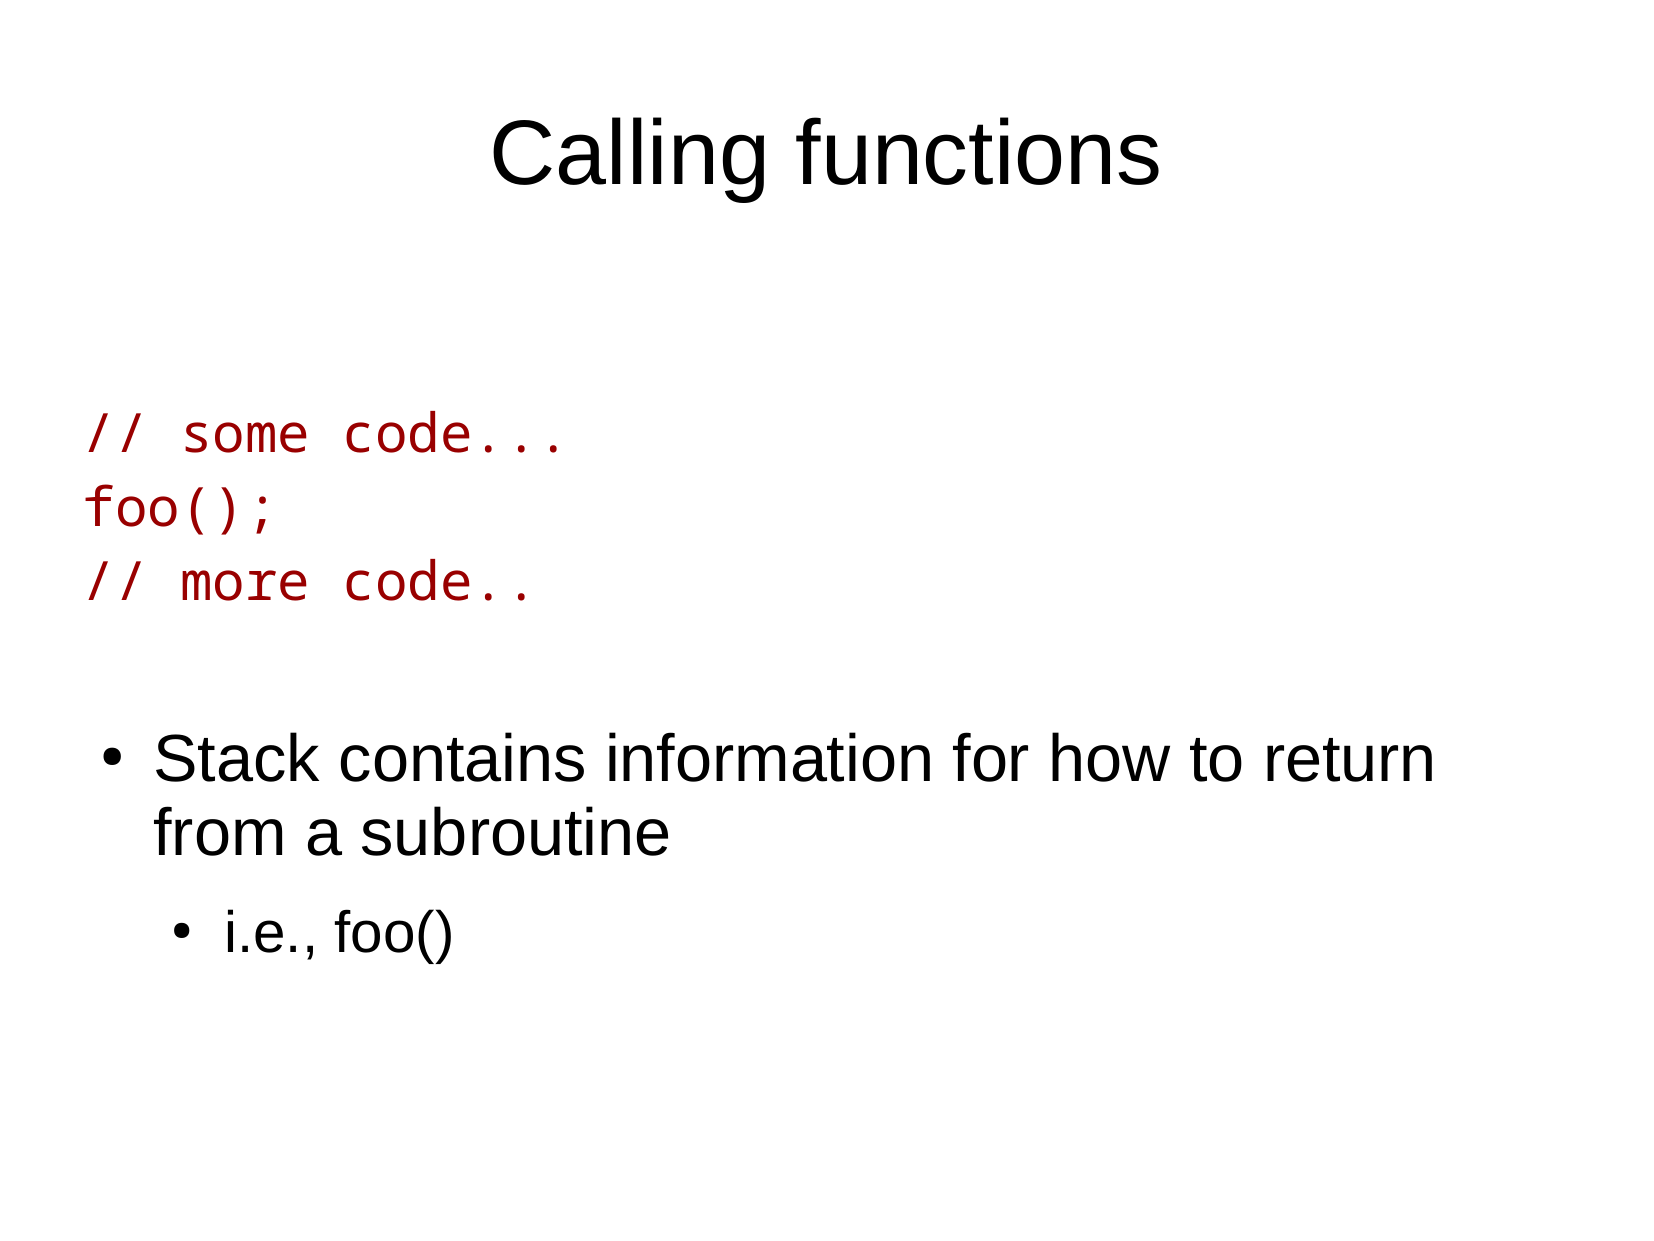

# Calling functions
// some code...
foo();
// more code..
Stack contains information for how to return from a subroutine
i.e., foo()